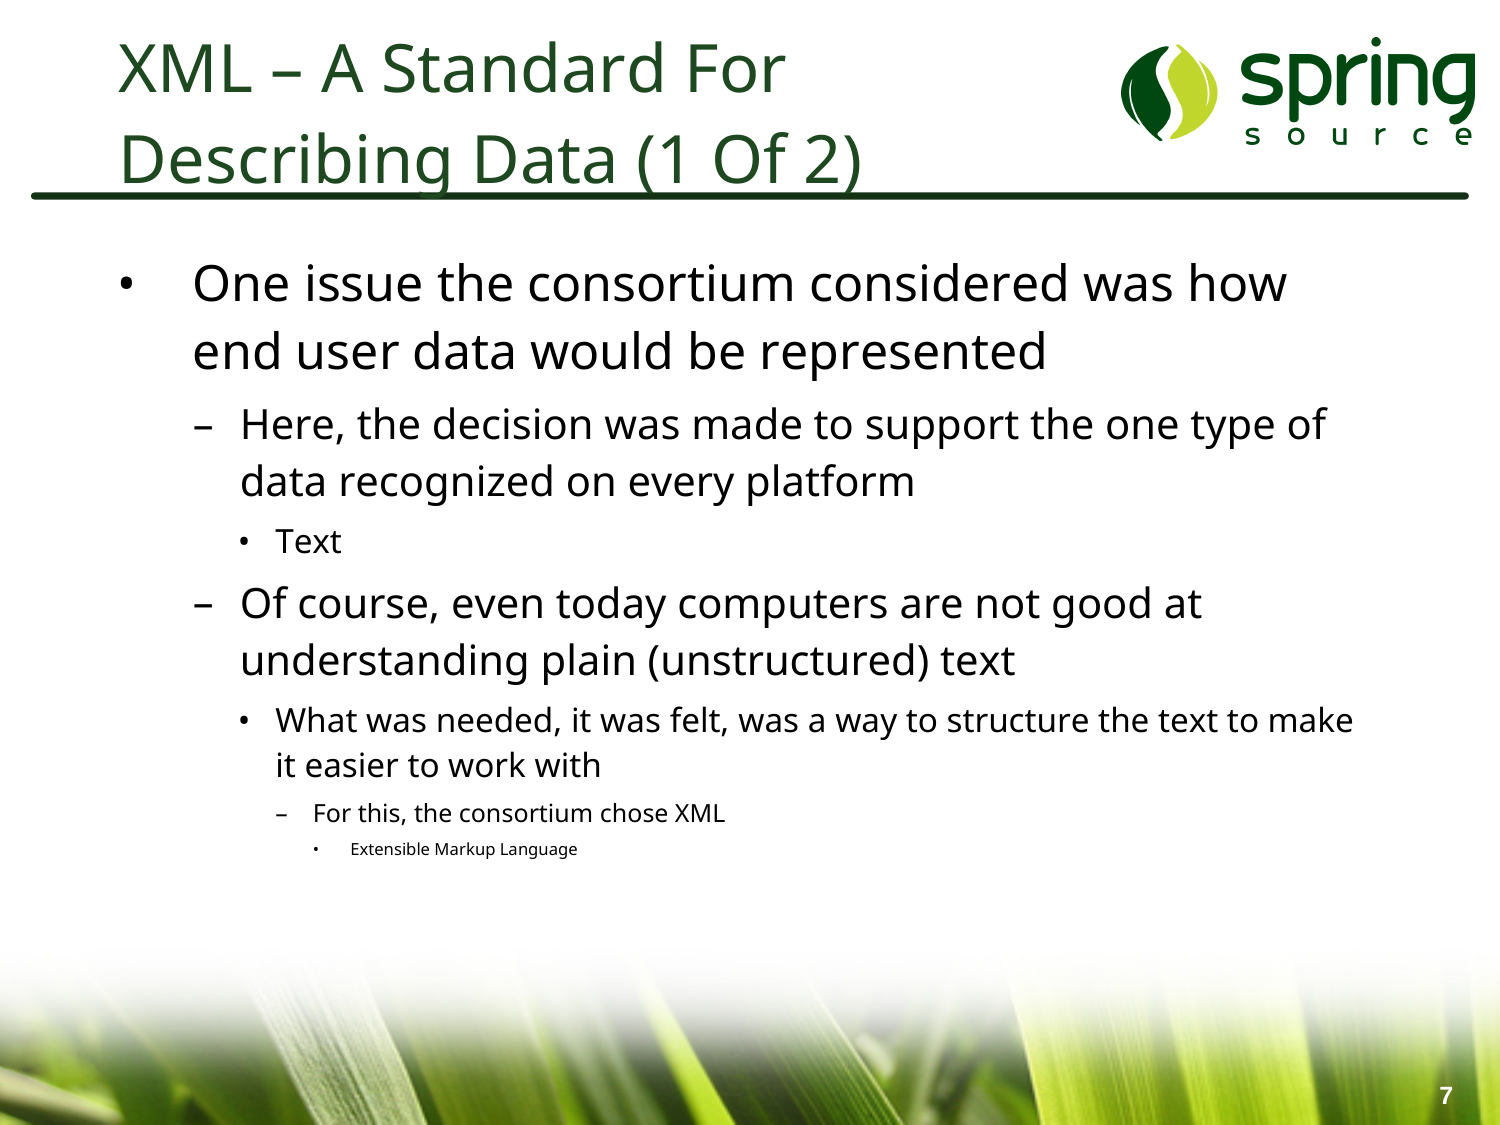

XML – A Standard For Describing Data (1 Of 2)
# One issue the consortium considered was how end user data would be represented
Here, the decision was made to support the one type of data recognized on every platform
Text
Of course, even today computers are not good at understanding plain (unstructured) text
What was needed, it was felt, was a way to structure the text to make it easier to work with
For this, the consortium chose XML
Extensible Markup Language